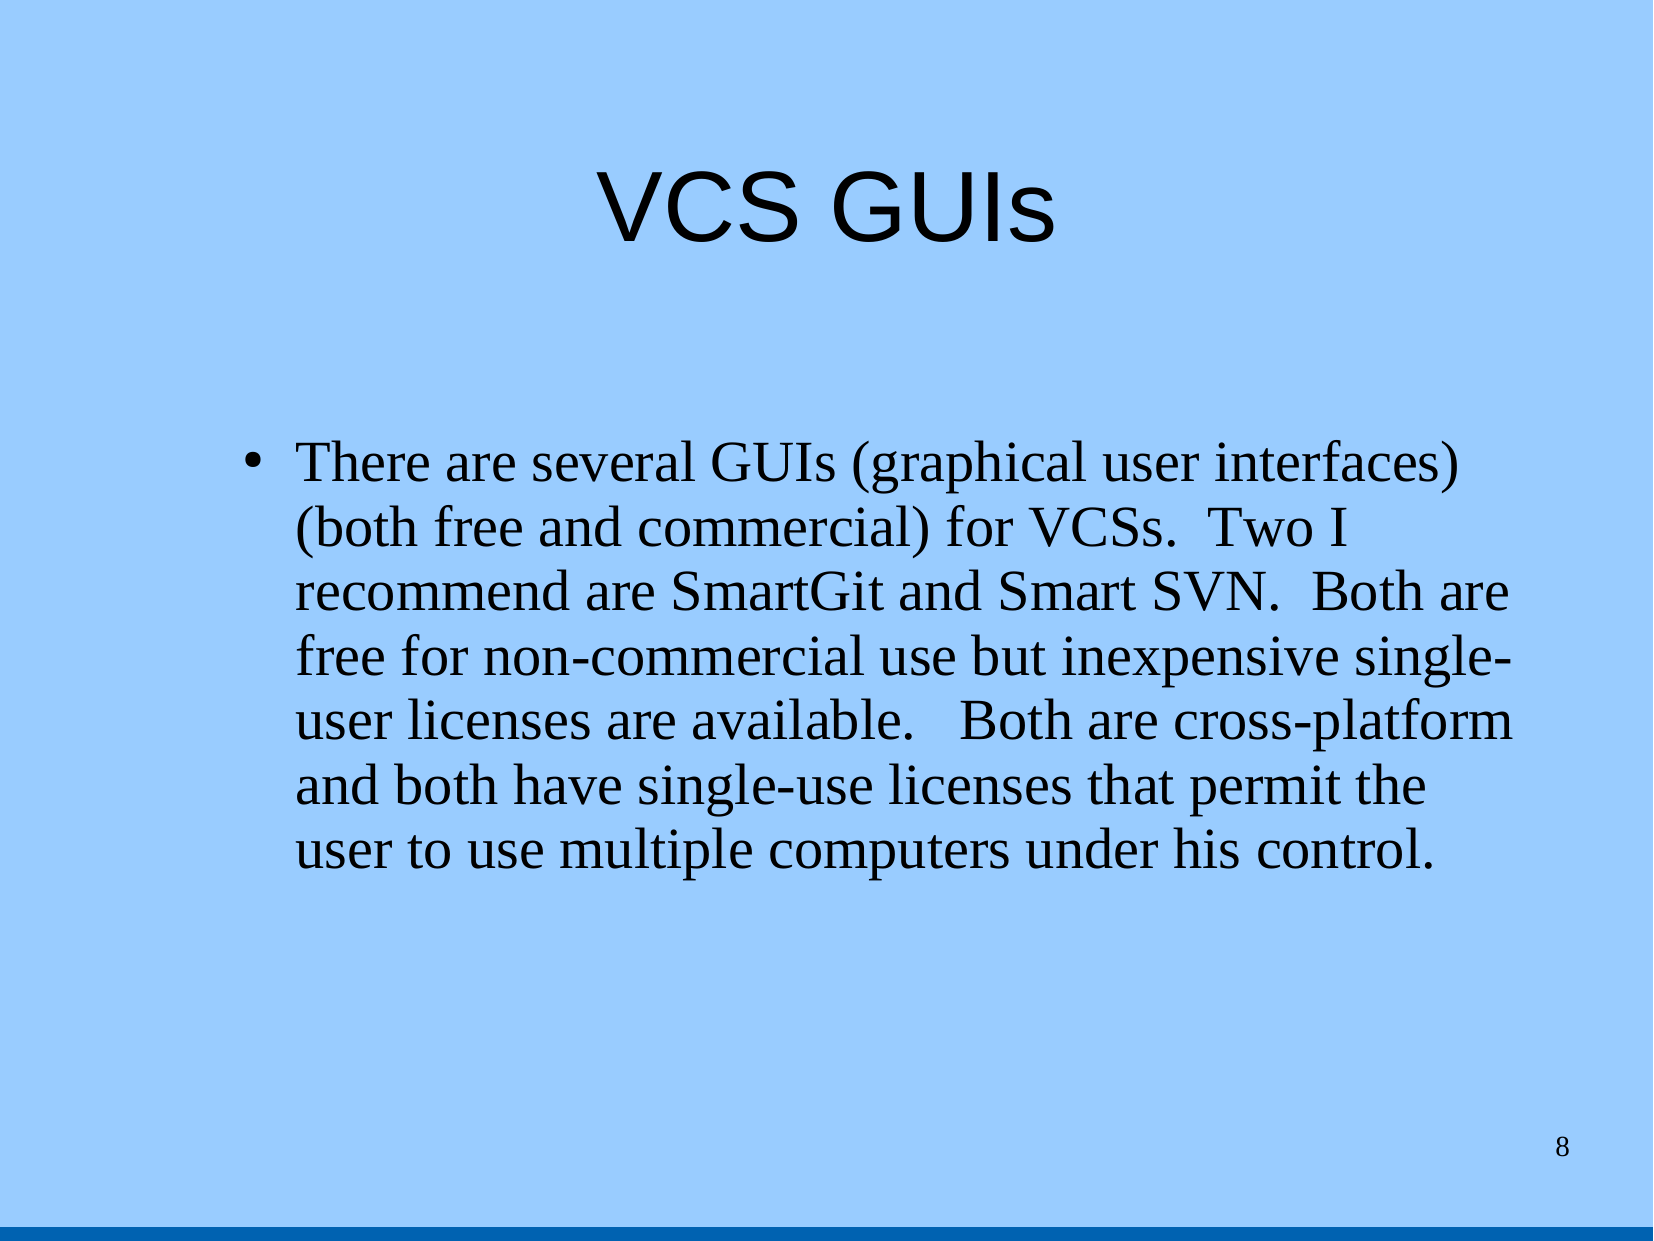

# VCS GUIs
There are several GUIs (graphical user interfaces) (both free and commercial) for VCSs. Two I recommend are SmartGit and Smart SVN. Both are free for non-commercial use but inexpensive single-user licenses are available. Both are cross-platform and both have single-use licenses that permit the user to use multiple computers under his control.
8